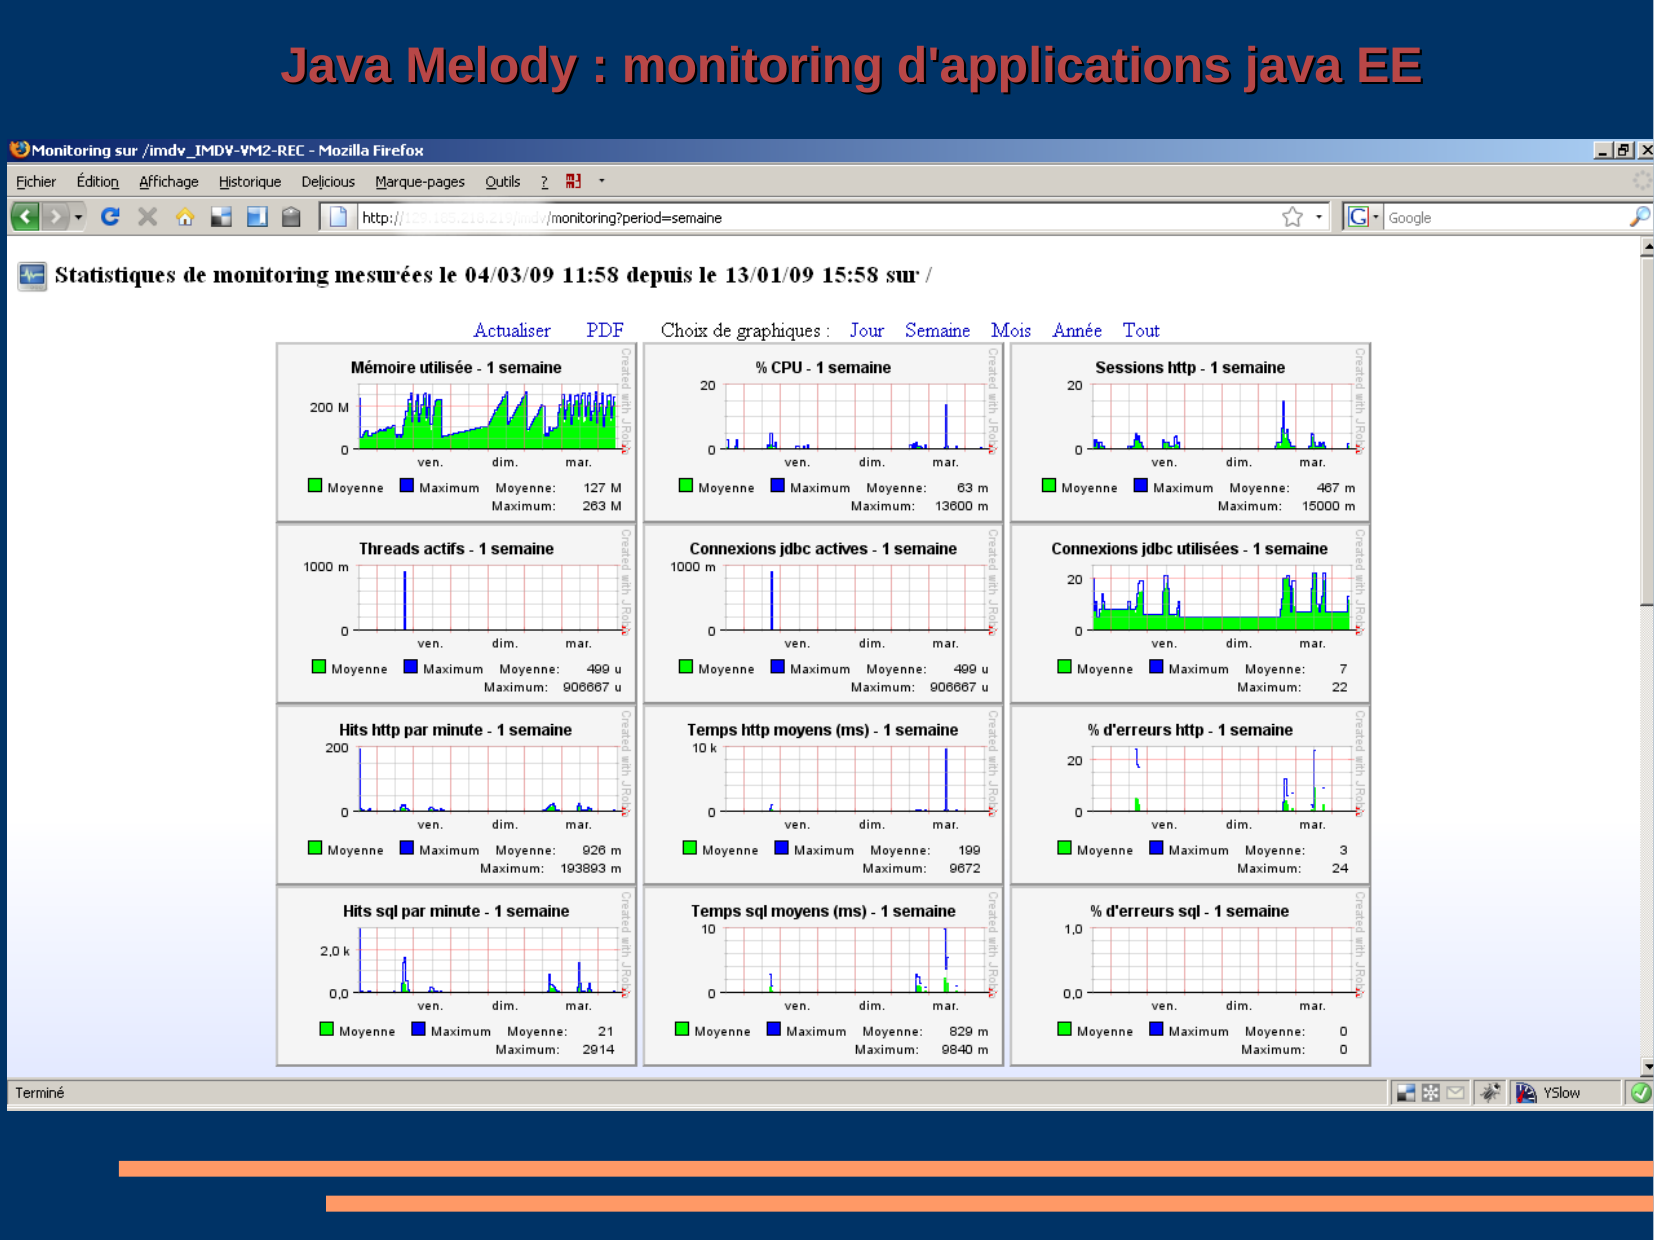

Java Melody : monitoring d'applications java EE